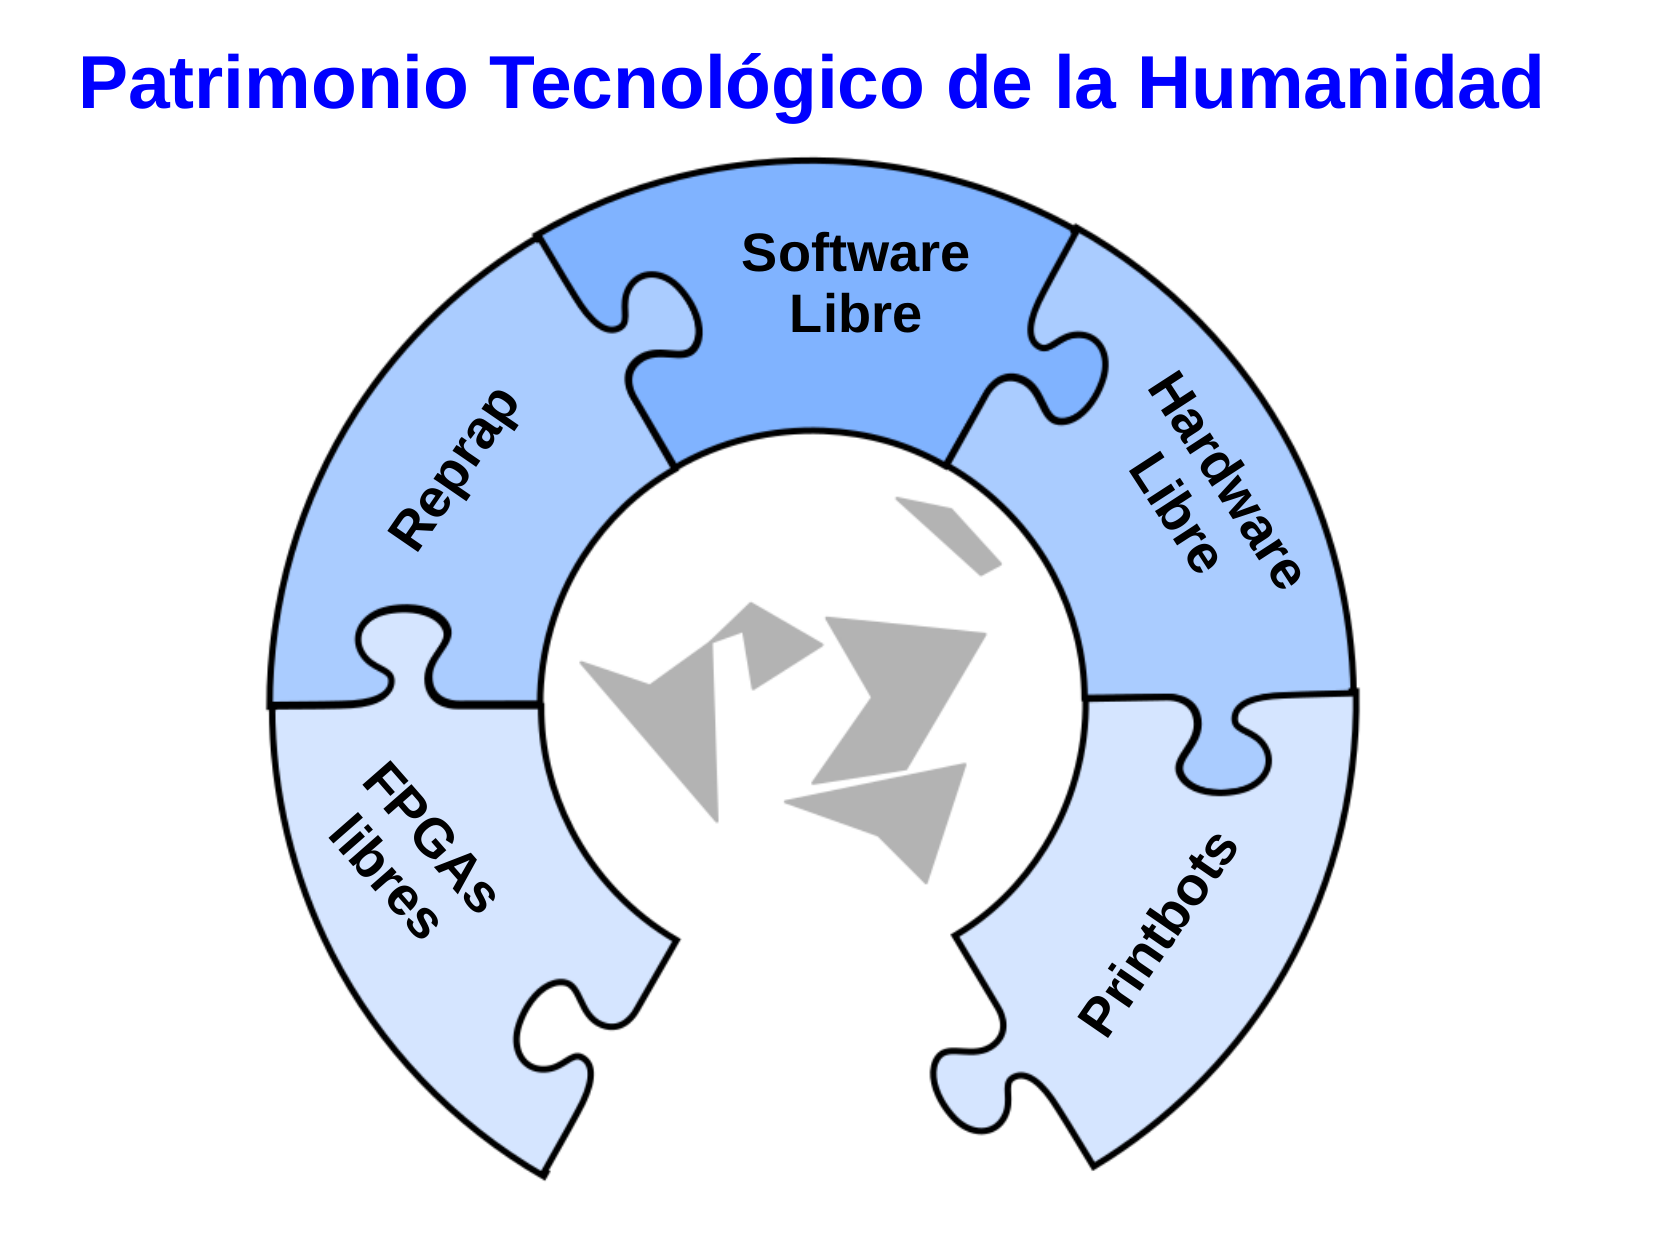

Patrimonio Tecnológico de la Humanidad
Software
Libre
Reprap
Hardware
Libre
FPGAs
libres
Printbots